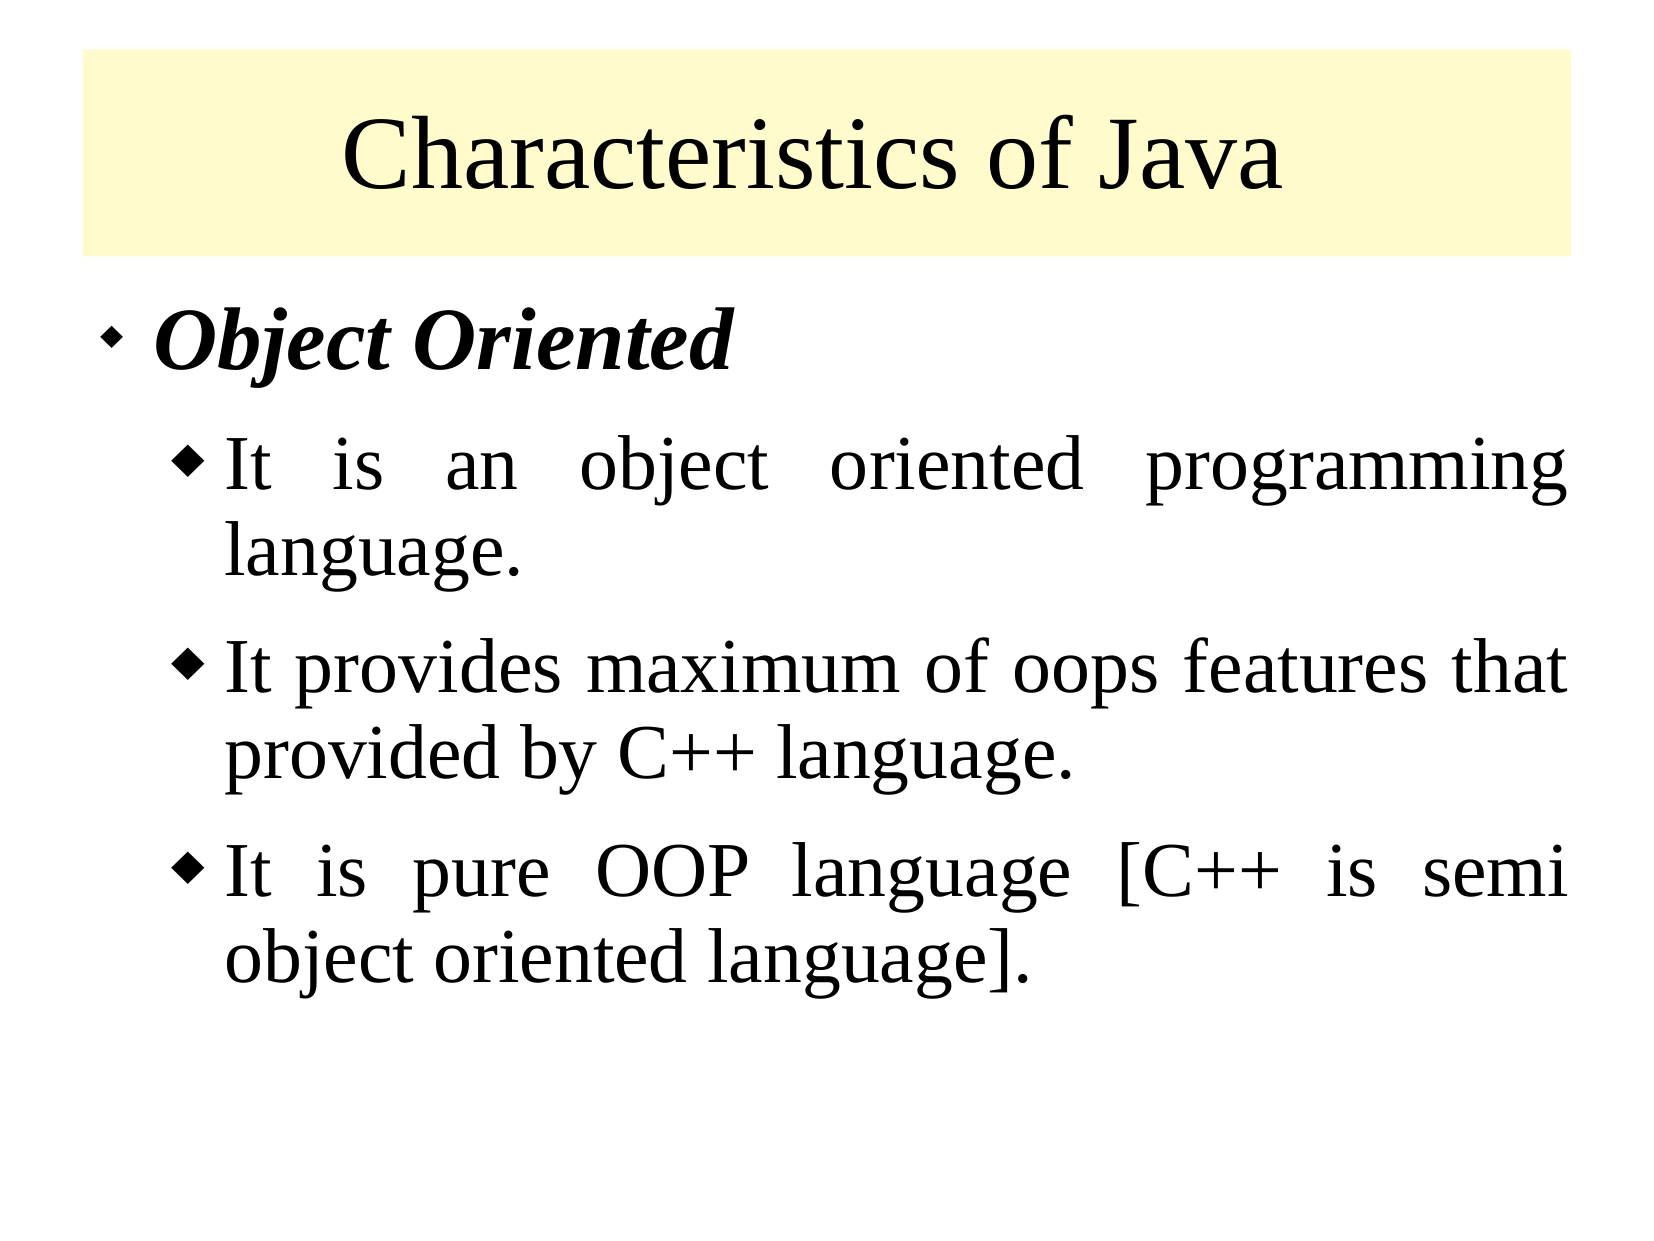

# Characteristics of Java
Object Oriented
It is an object oriented programming language.
It provides maximum of oops features that provided by C++ language.
It is pure OOP language [C++ is semi object oriented language].